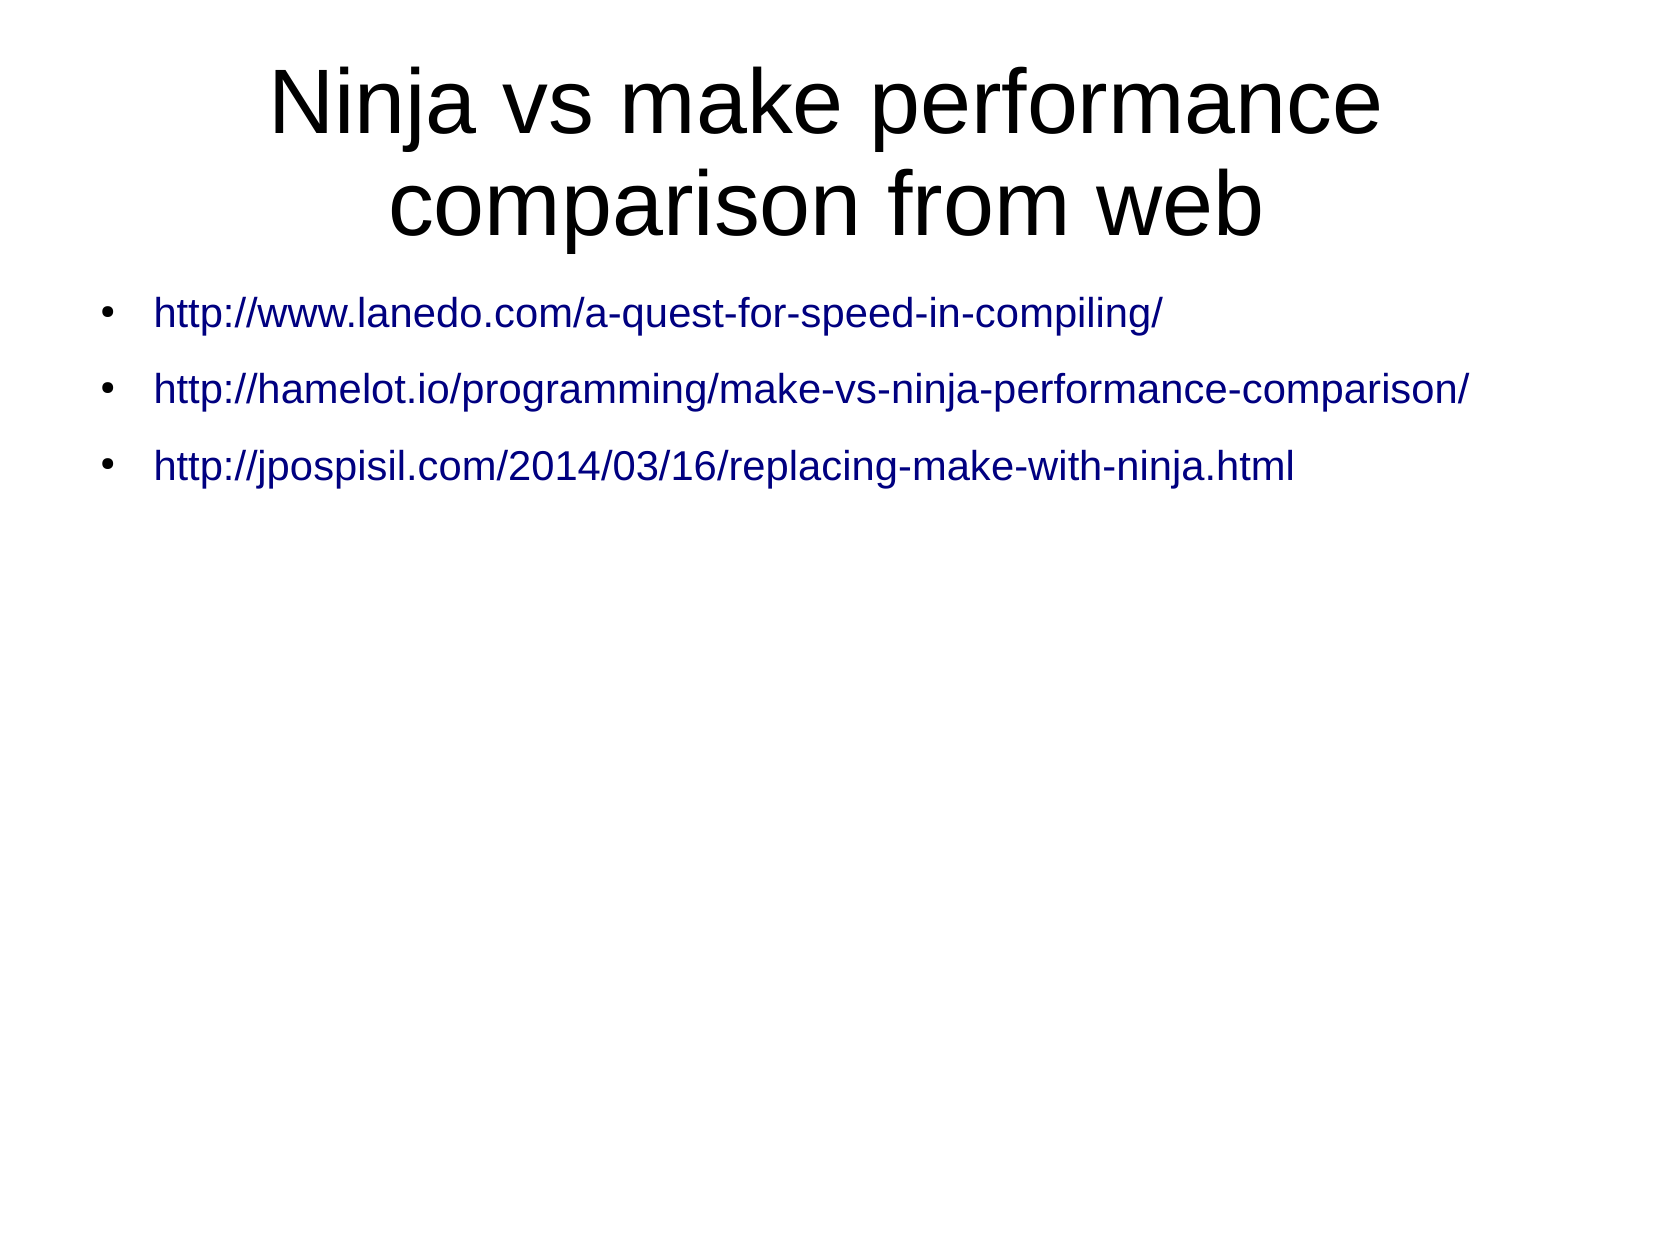

# Ninja vs make performance comparison from web
http://www.lanedo.com/a-quest-for-speed-in-compiling/
http://hamelot.io/programming/make-vs-ninja-performance-comparison/
http://jpospisil.com/2014/03/16/replacing-make-with-ninja.html